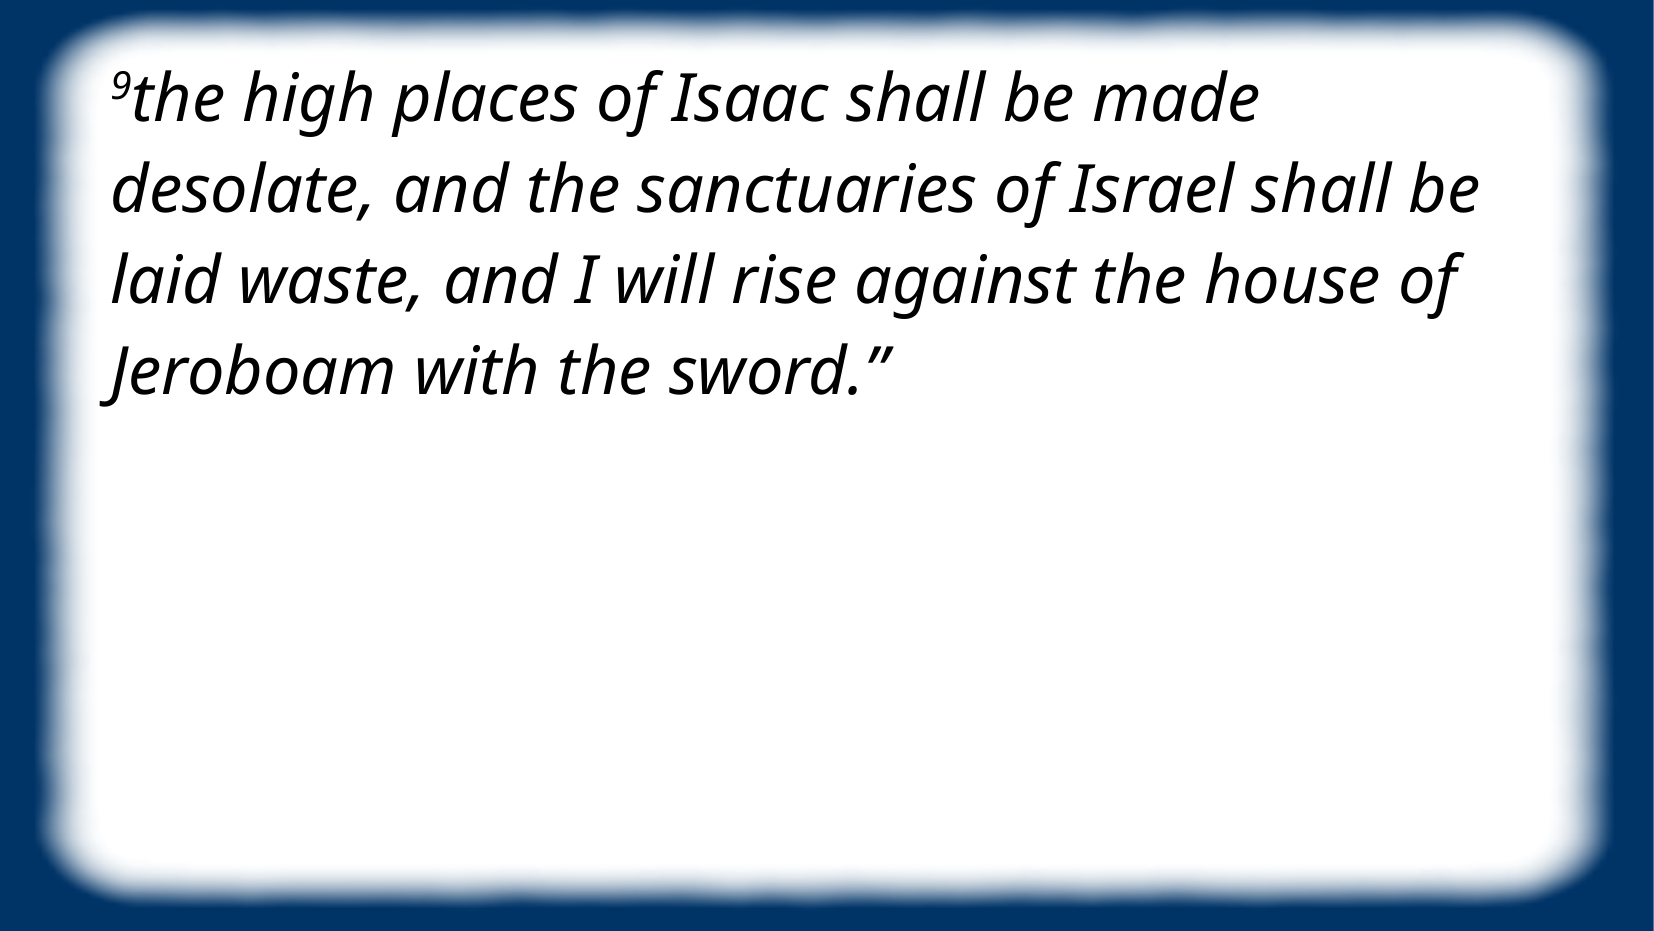

9the high places of Isaac shall be made desolate, and the sanctuaries of Israel shall be laid waste, and I will rise against the house of Jeroboam with the sword.”